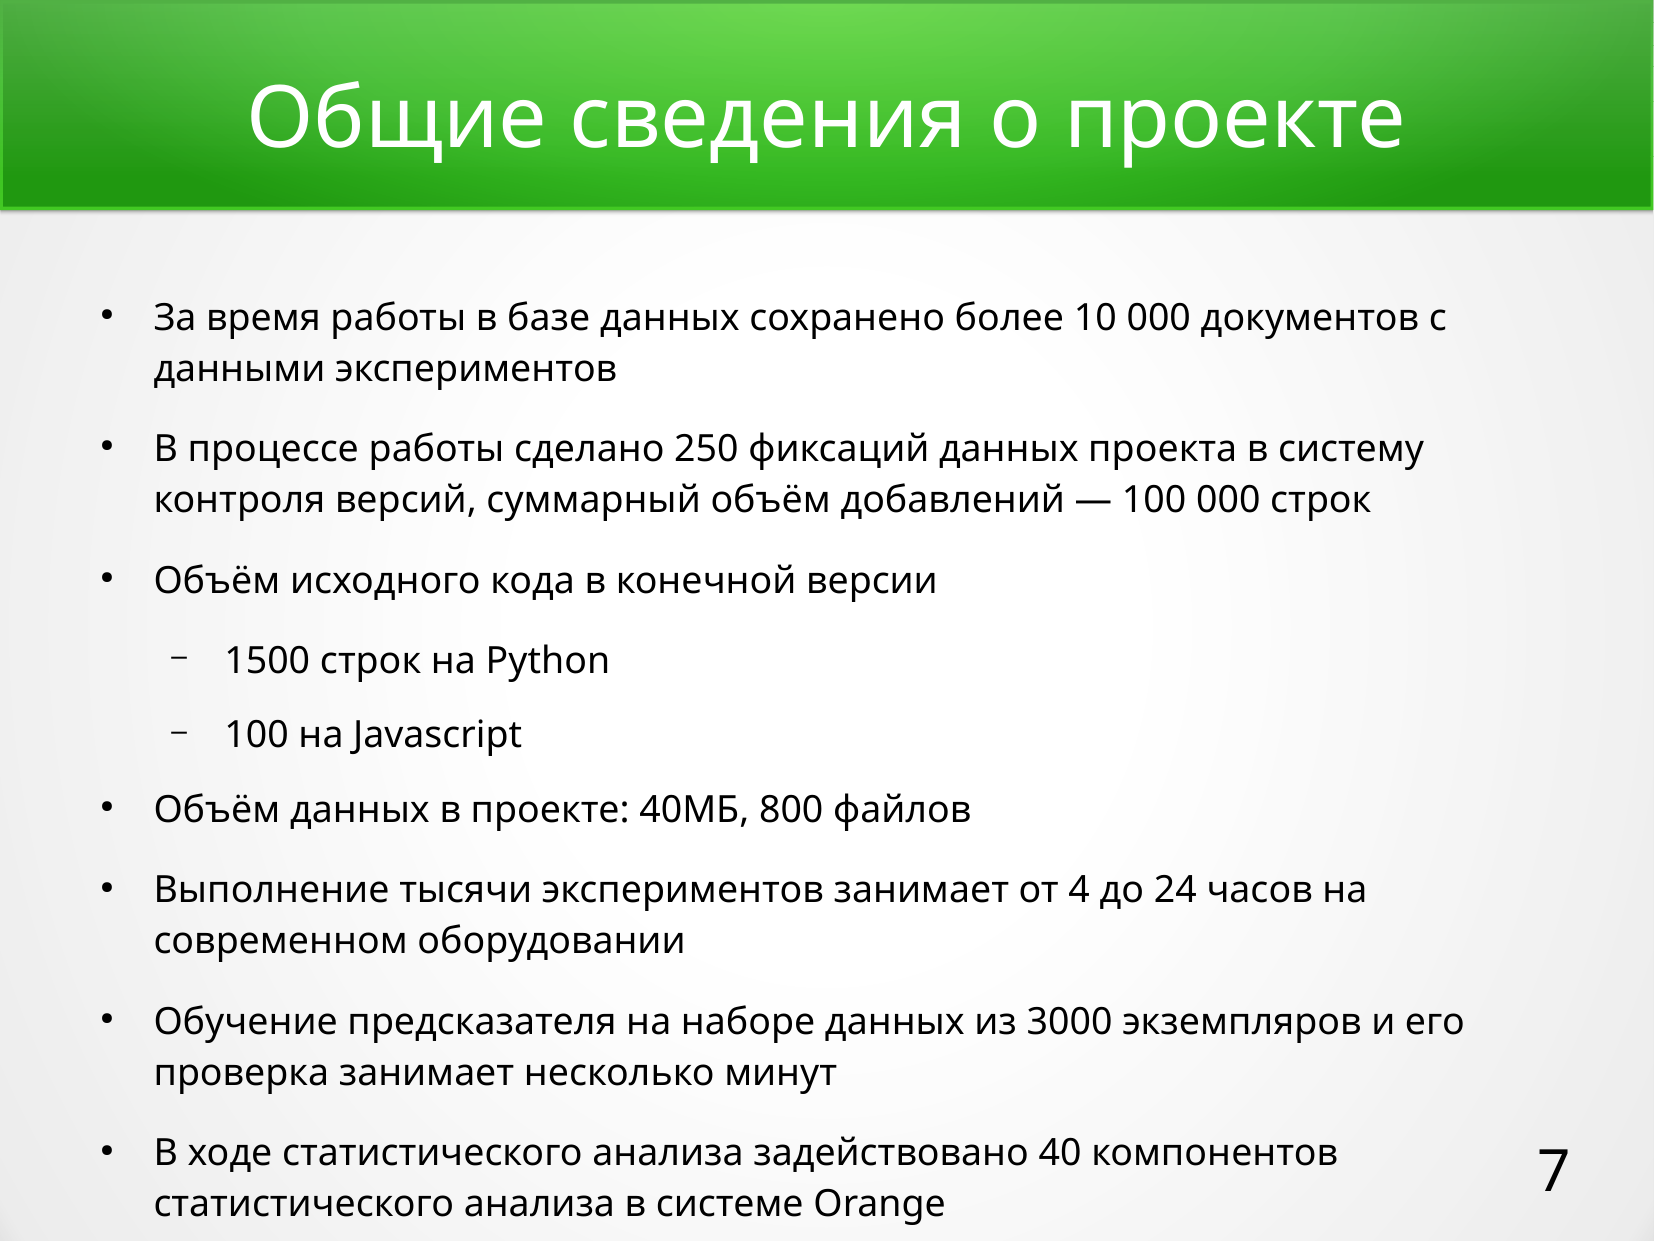

# Общие сведения о проекте
За время работы в базе данных сохранено более 10 000 документов с данными экспериментов
В процессе работы сделано 250 фиксаций данных проекта в систему контроля версий, суммарный объём добавлений — 100 000 строк
Объём исходного кода в конечной версии
1500 строк на Python
100 на Javascript
Объём данных в проекте: 40МБ, 800 файлов
Выполнение тысячи экспериментов занимает от 4 до 24 часов на современном оборудовании
Обучение предсказателя на наборе данных из 3000 экземпляров и его проверка занимает несколько минут
В ходе статистического анализа задействовано 40 компонентов статистического анализа в системе Orange
7